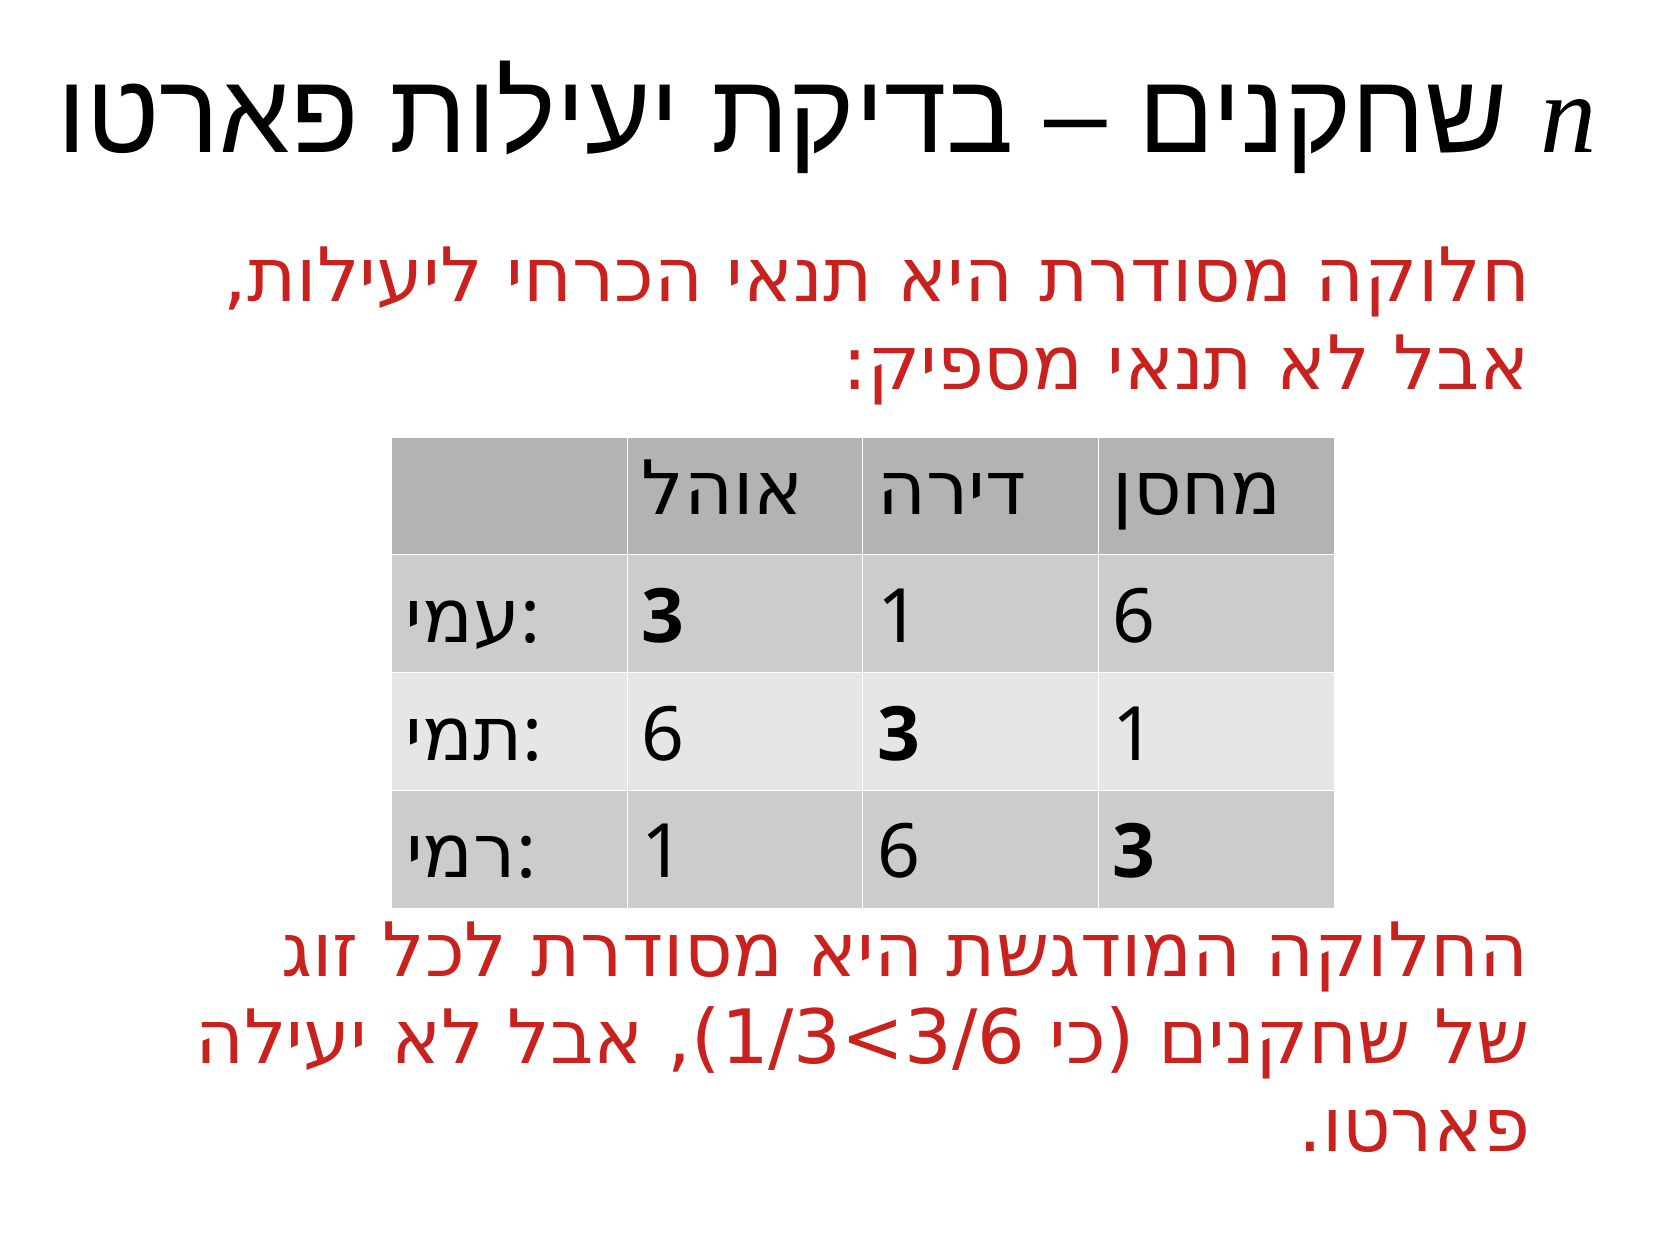

# n שחקנים – בדיקת יעילות פארטו
חלוקה מסודרת היא תנאי הכרחי ליעילות, אבל לא תנאי מספיק:
| | אוהל | דירה | מחסן |
| --- | --- | --- | --- |
| עמי: | 3 | 1 | 6 |
| תמי: | 6 | 3 | 1 |
| רמי: | 1 | 6 | 3 |
החלוקה המודגשת היא מסודרת לכל זוג של שחקנים (כי 3/6>1/3), אבל לא יעילה פארטו.